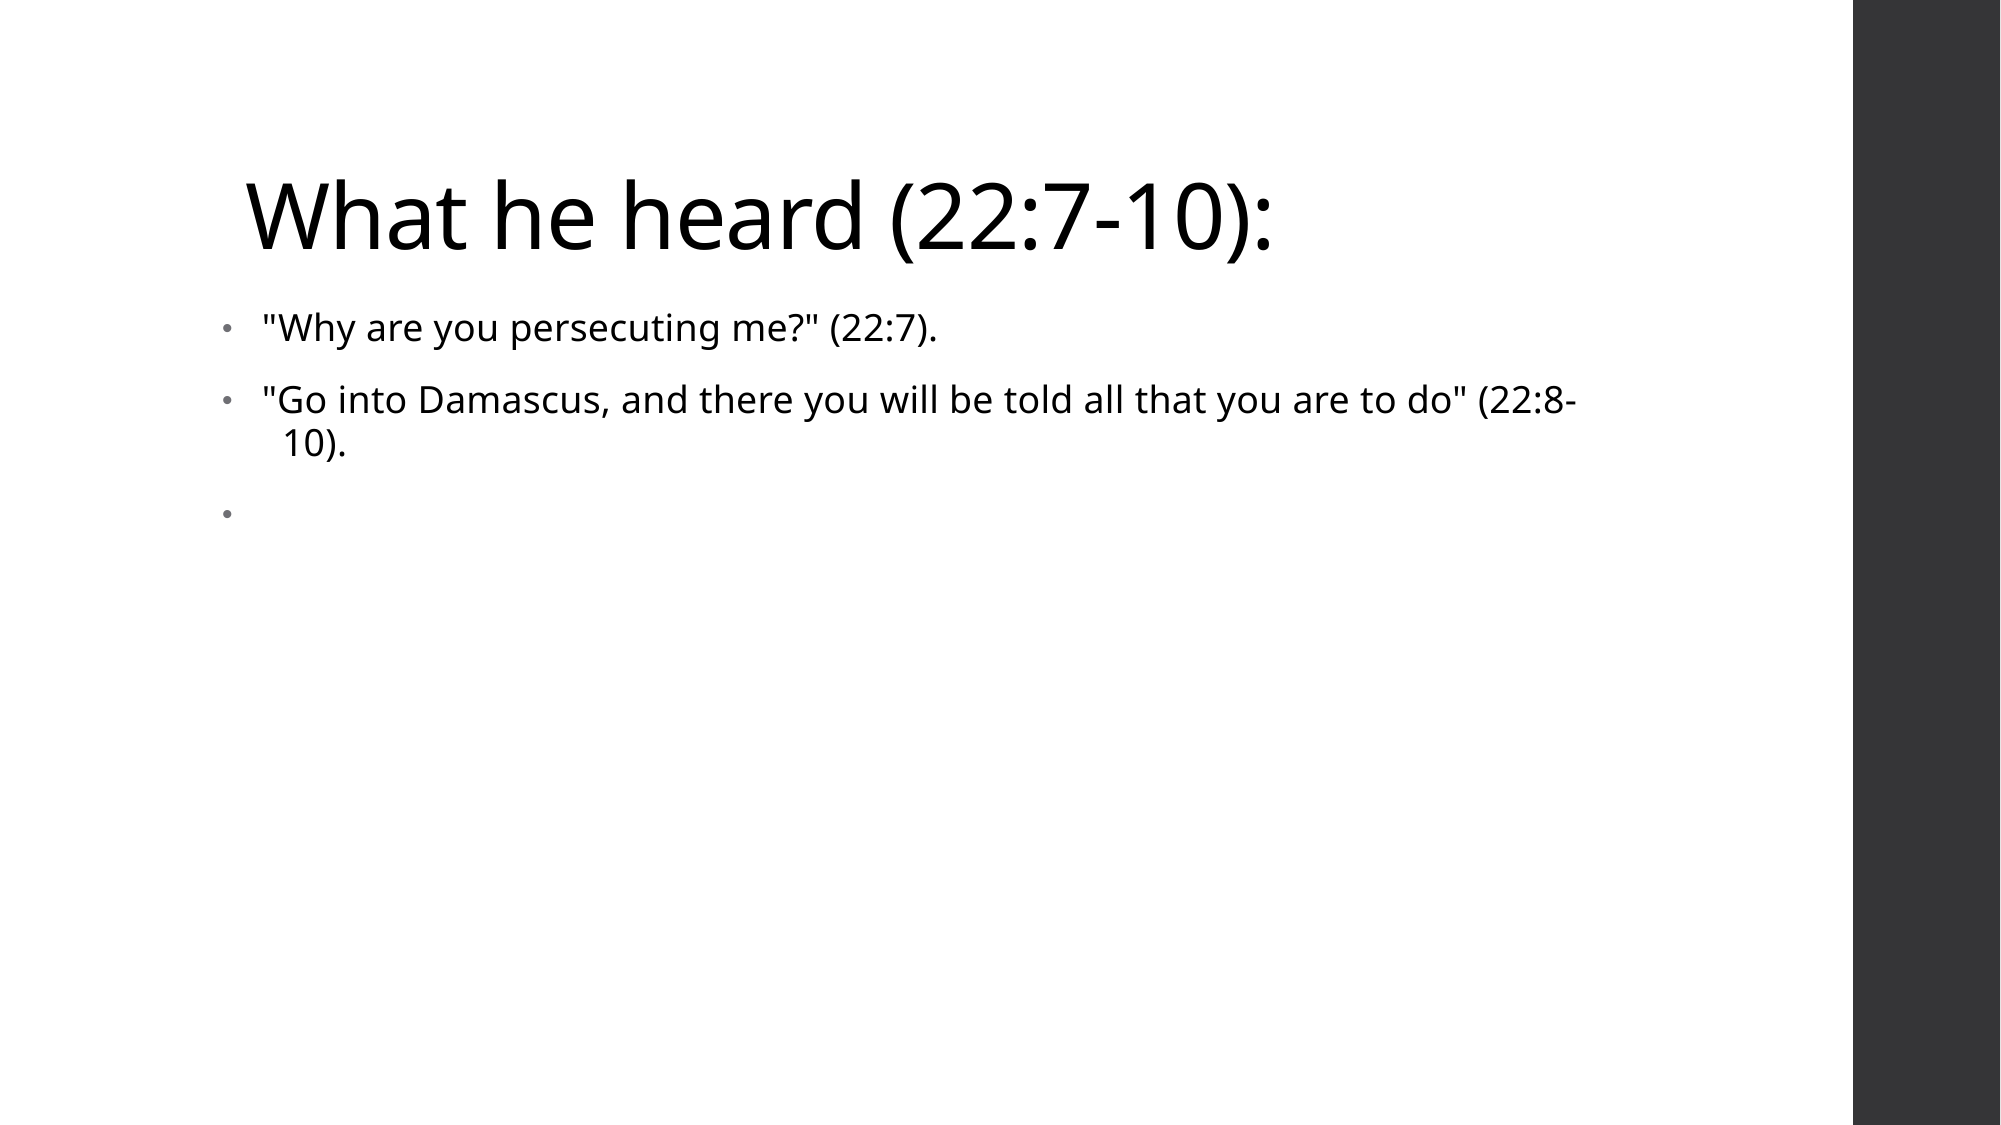

# What he heard (22:7-10):
 "Why are you persecuting me?" (22:7).
 "Go into Damascus, and there you will be told all that you are to do" (22:8-10).